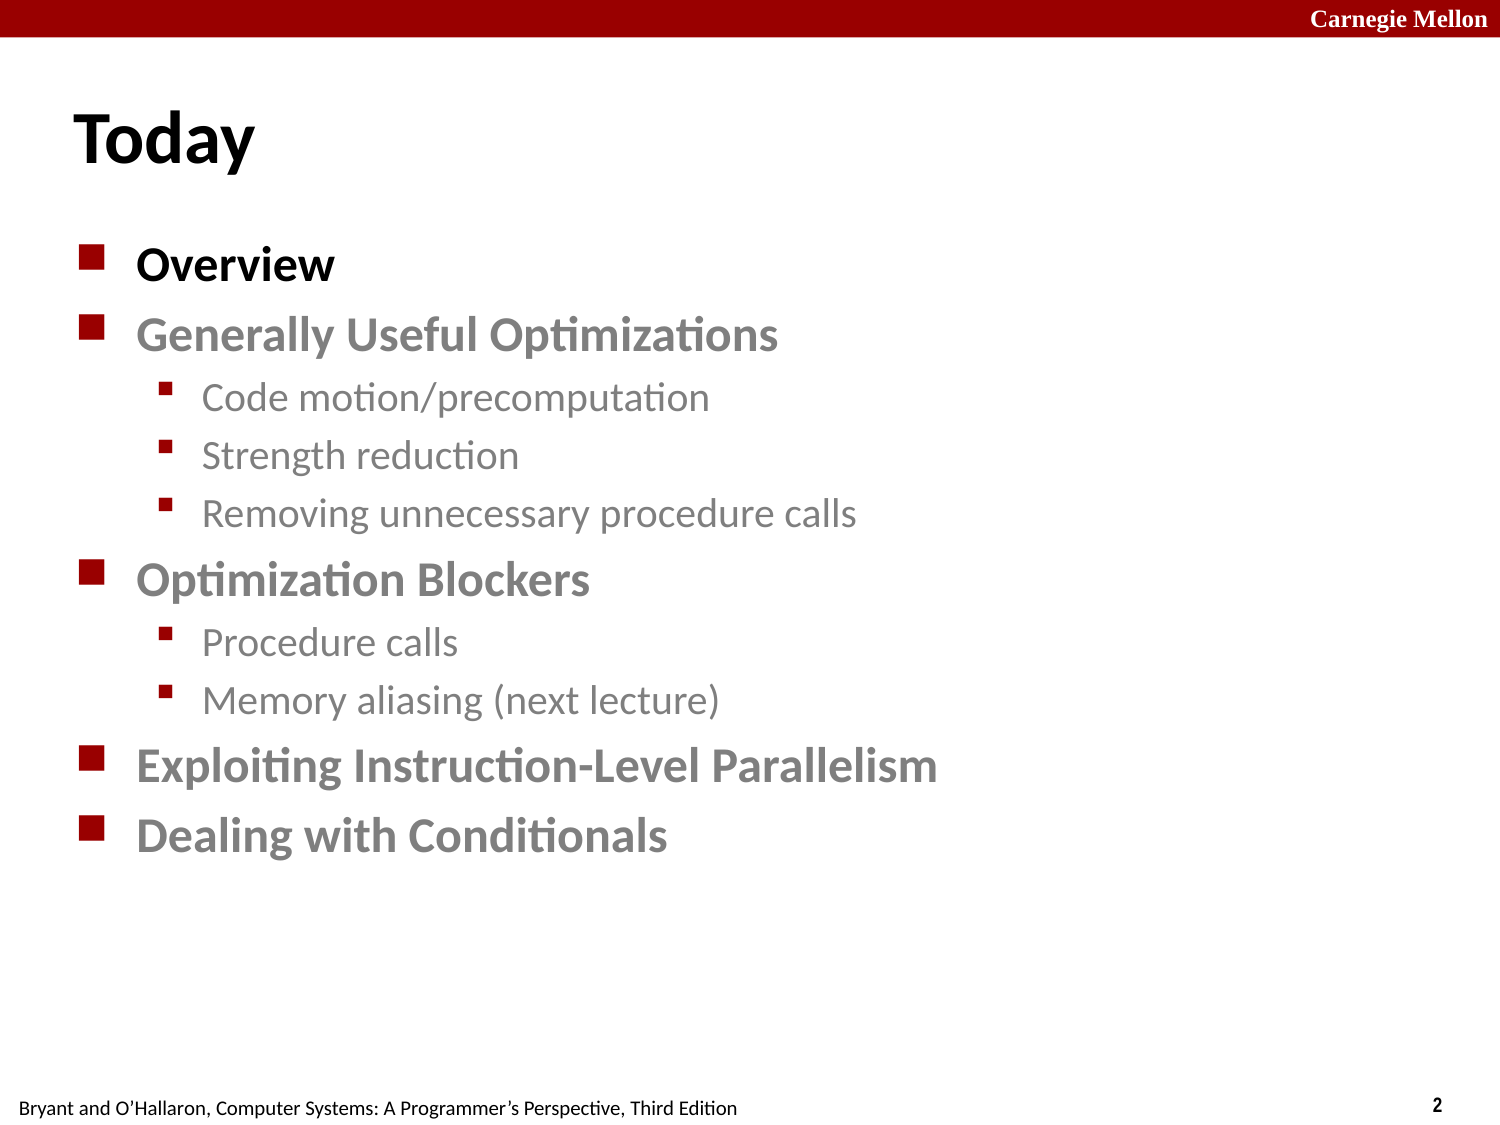

# Today
Overview
Generally Useful Optimizations
Code motion/precomputation
Strength reduction
Removing unnecessary procedure calls
Optimization Blockers
Procedure calls
Memory aliasing (next lecture)
Exploiting Instruction-Level Parallelism
Dealing with Conditionals